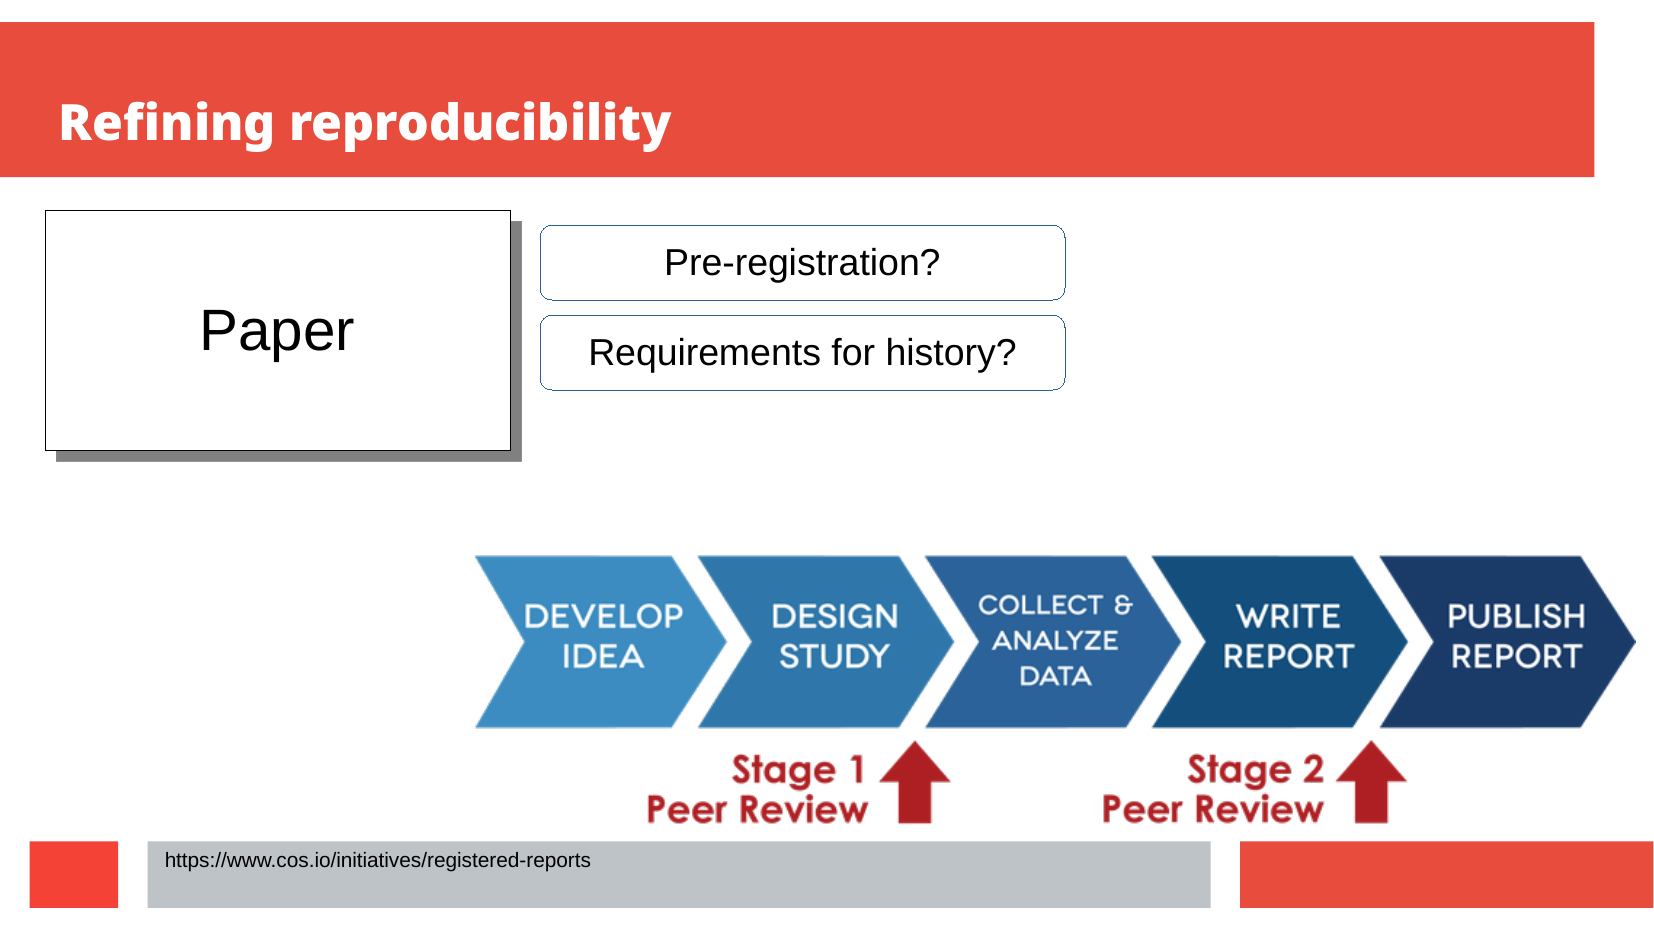

# Refining reproducibility
Paper
Pre-registration?
Requirements for history?
https://www.cos.io/initiatives/registered-reports